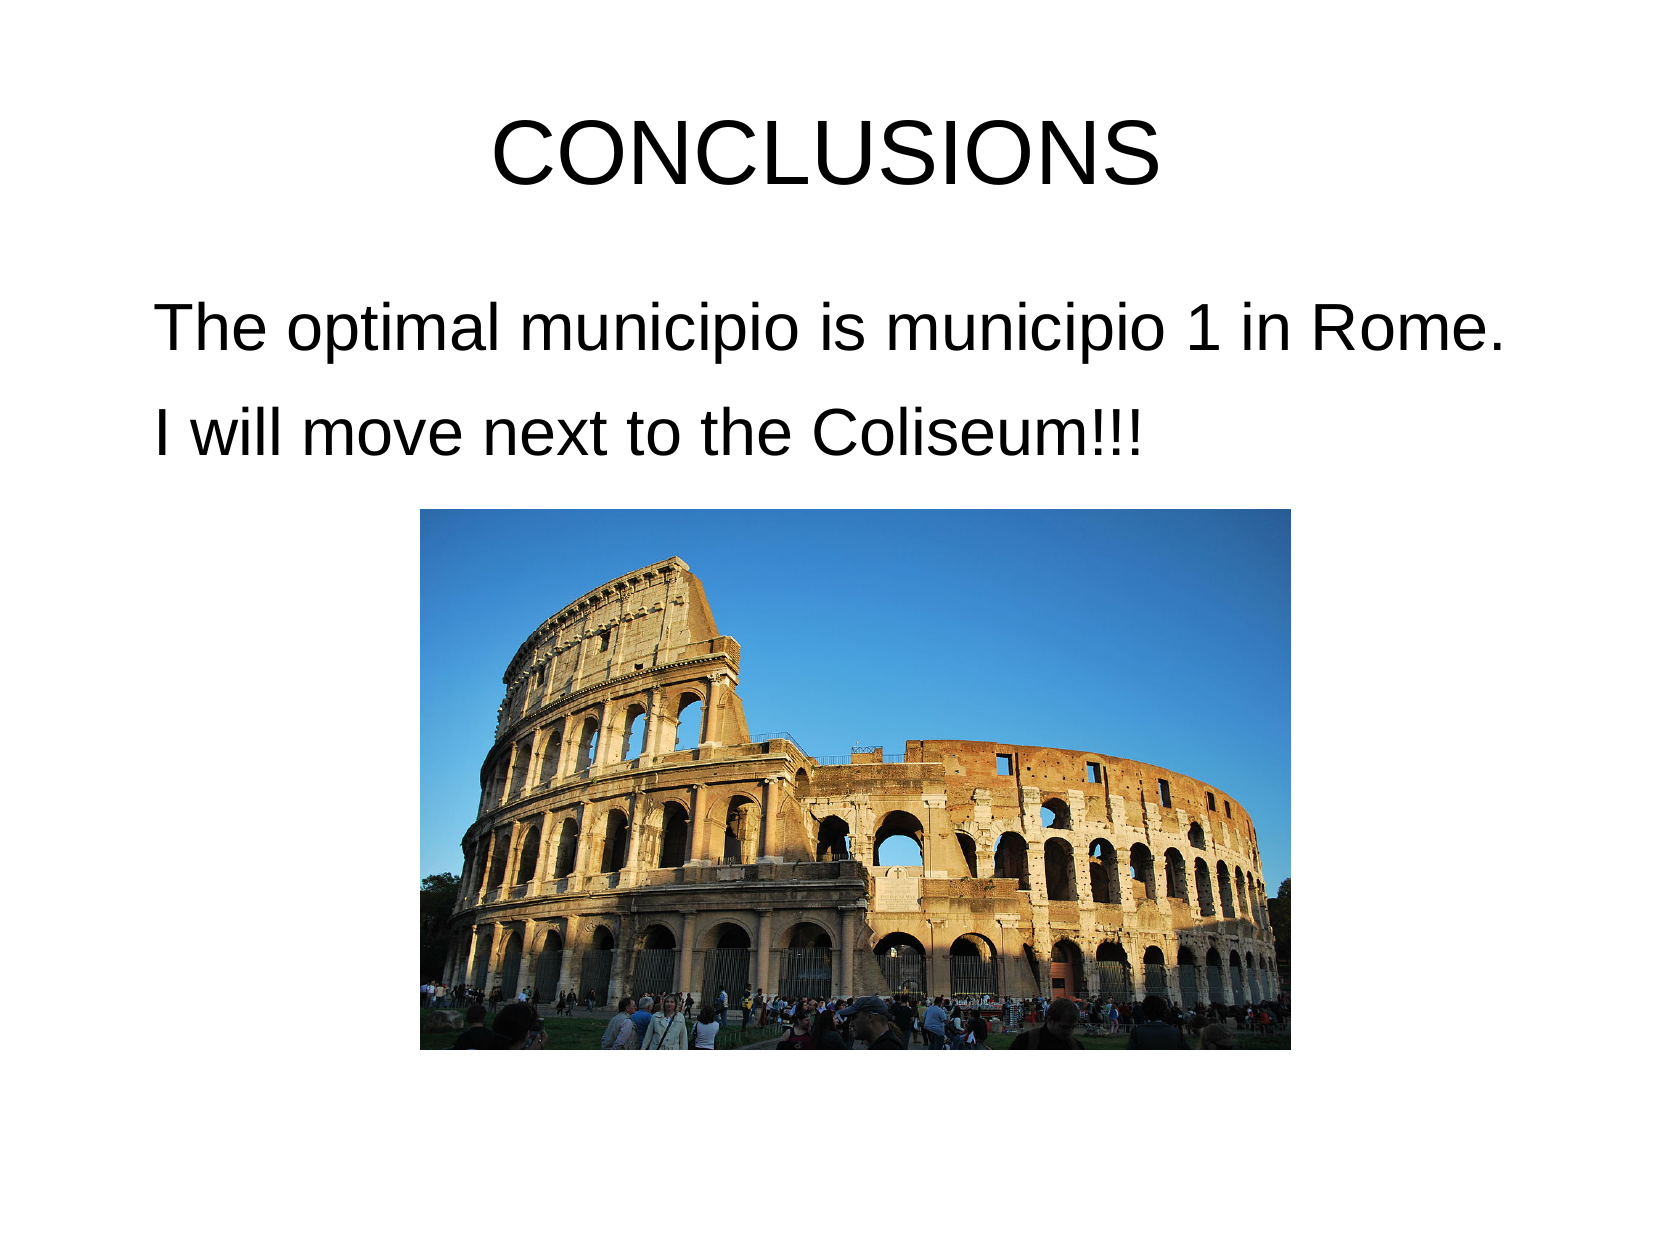

# CONCLUSIONS
The optimal municipio is municipio 1 in Rome.
I will move next to the Coliseum!!!